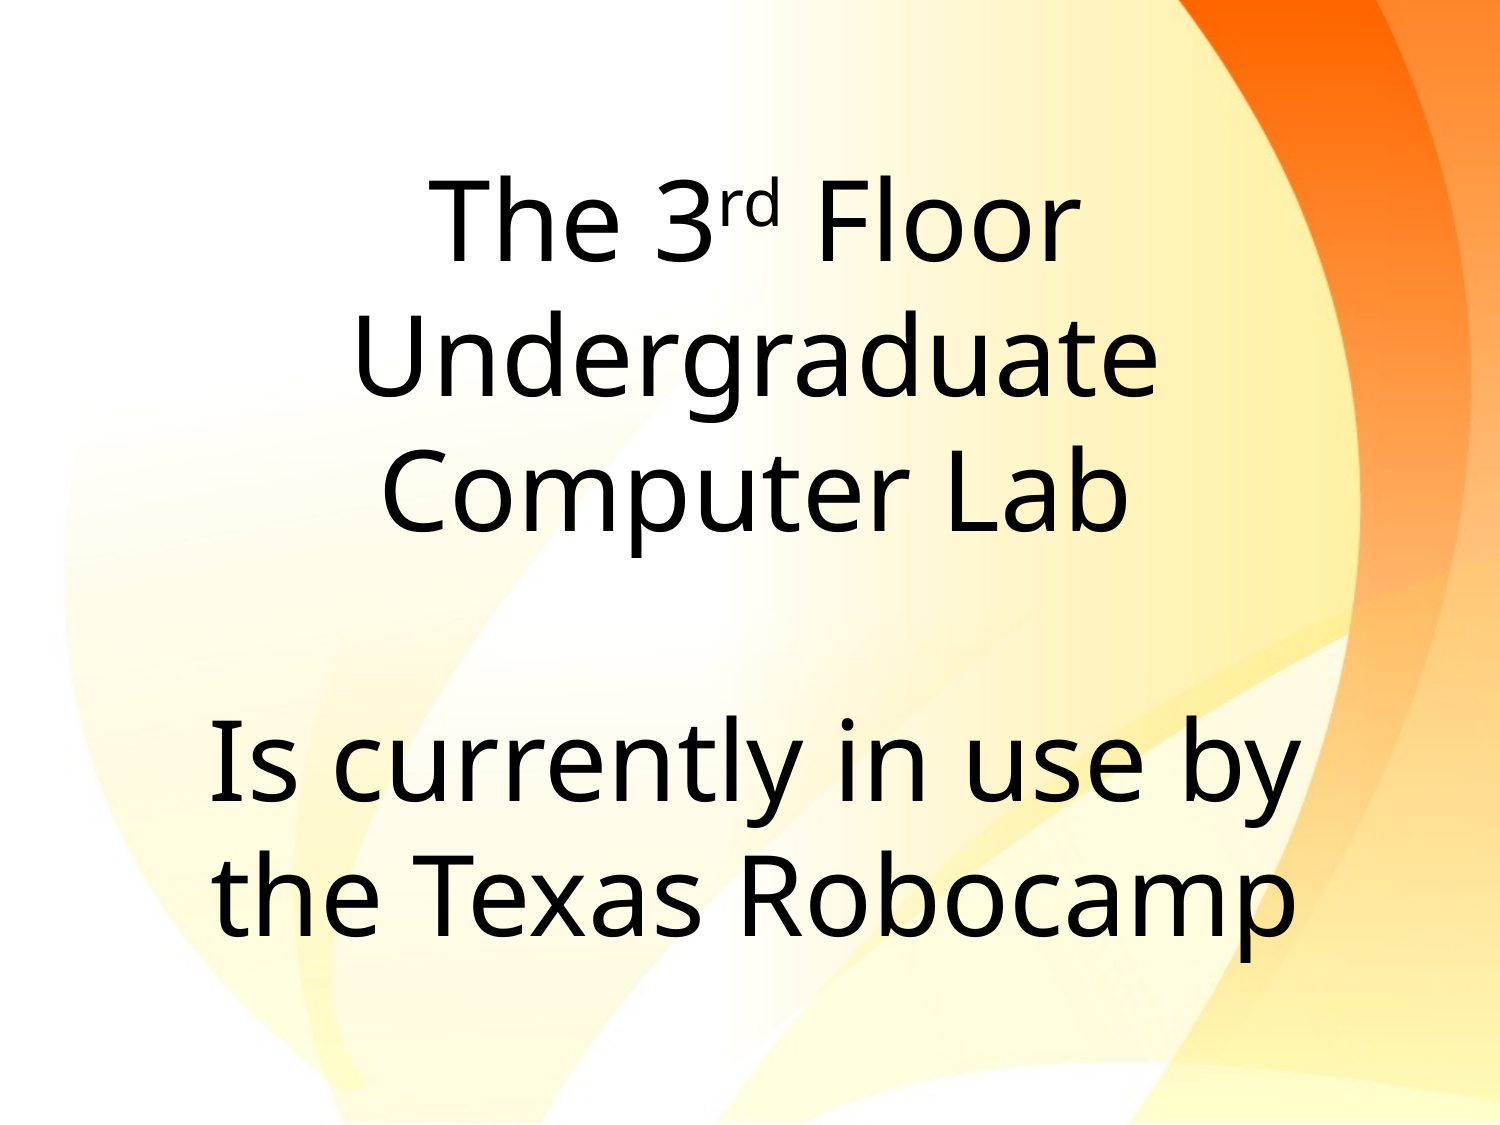

The 3rd Floor Undergraduate Computer Lab
Is currently in use by the Texas Robocamp